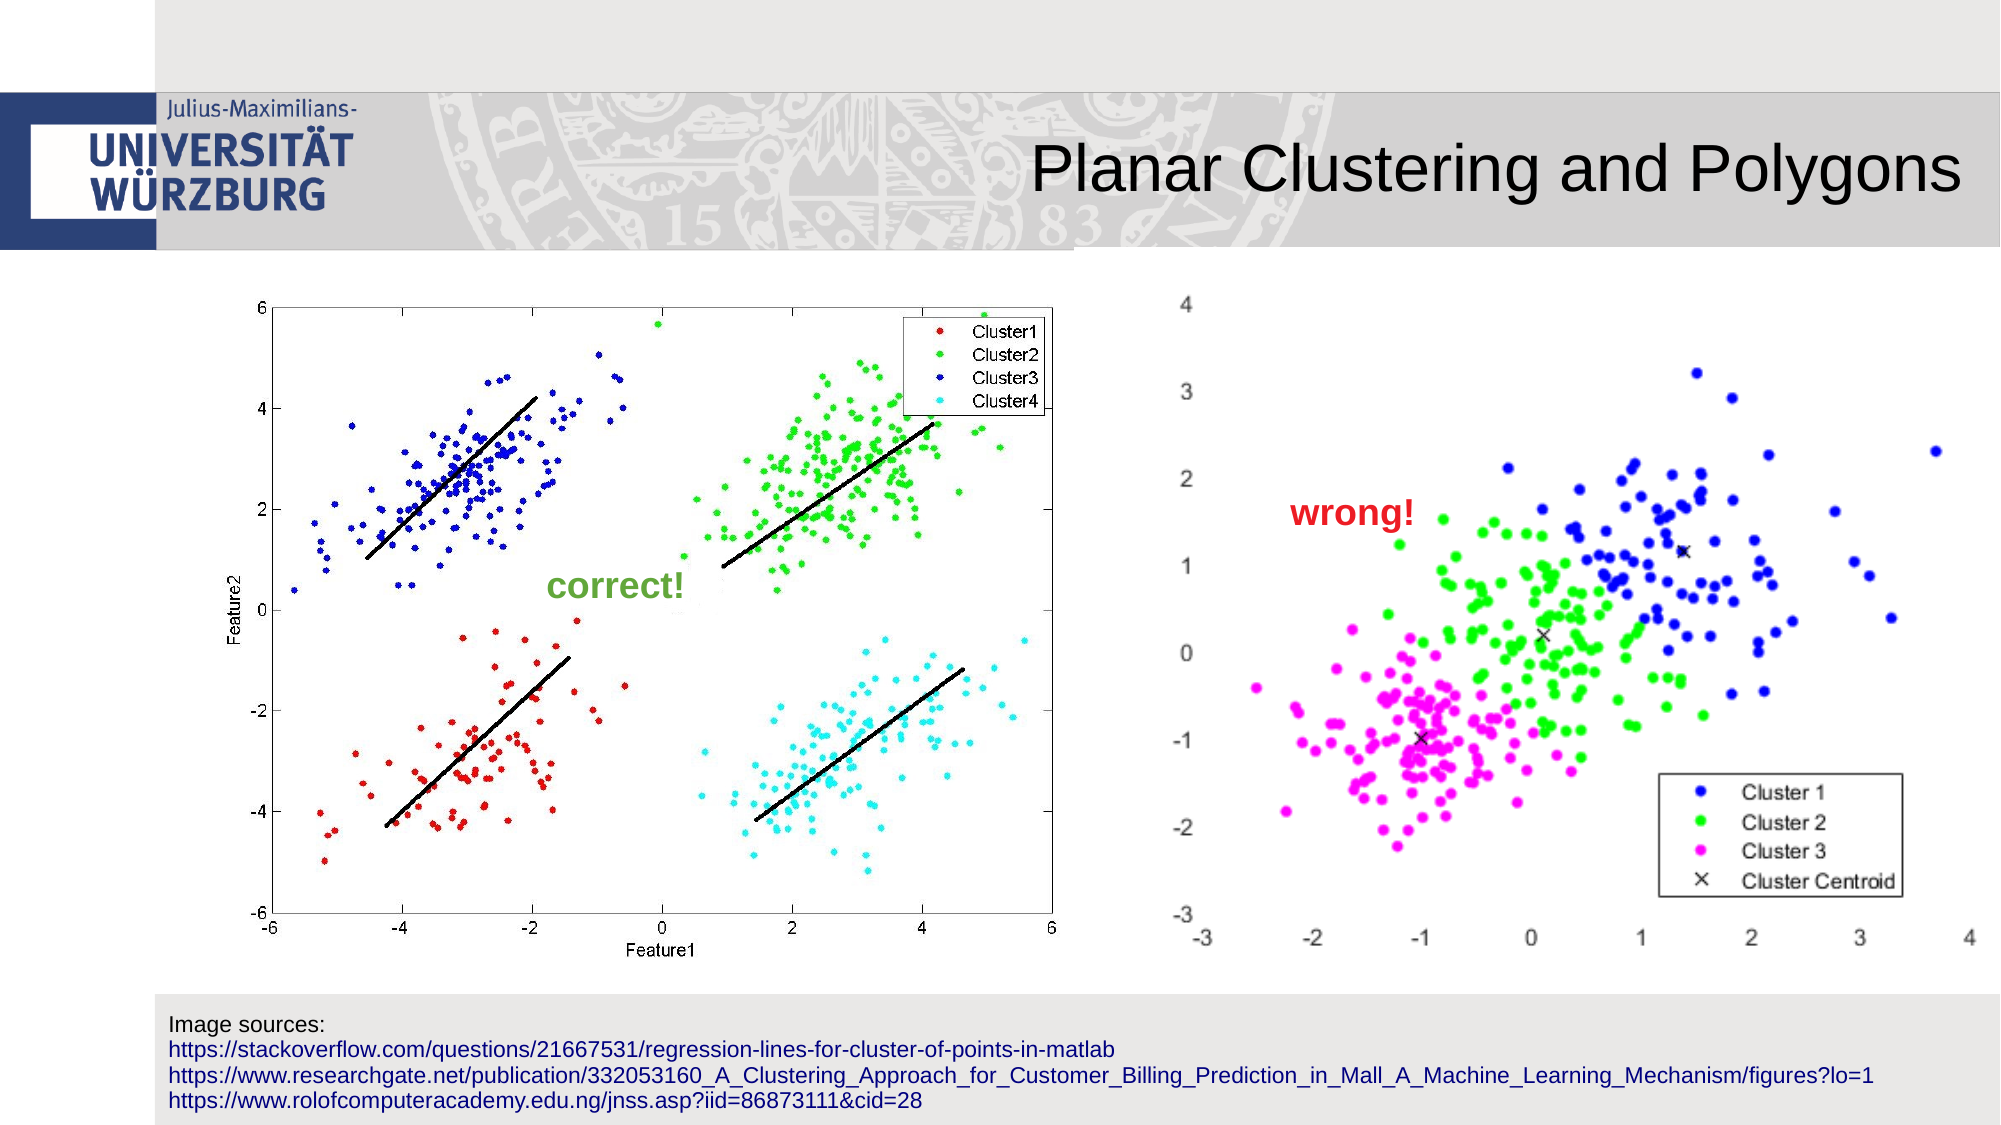

Planar Clustering and Polygons
wrong!
correct!
Image sources:
https://stackoverflow.com/questions/21667531/regression-lines-for-cluster-of-points-in-matlab
https://www.researchgate.net/publication/332053160_A_Clustering_Approach_for_Customer_Billing_Prediction_in_Mall_A_Machine_Learning_Mechanism/figures?lo=1
https://www.rolofcomputeracademy.edu.ng/jnss.asp?iid=86873111&cid=28